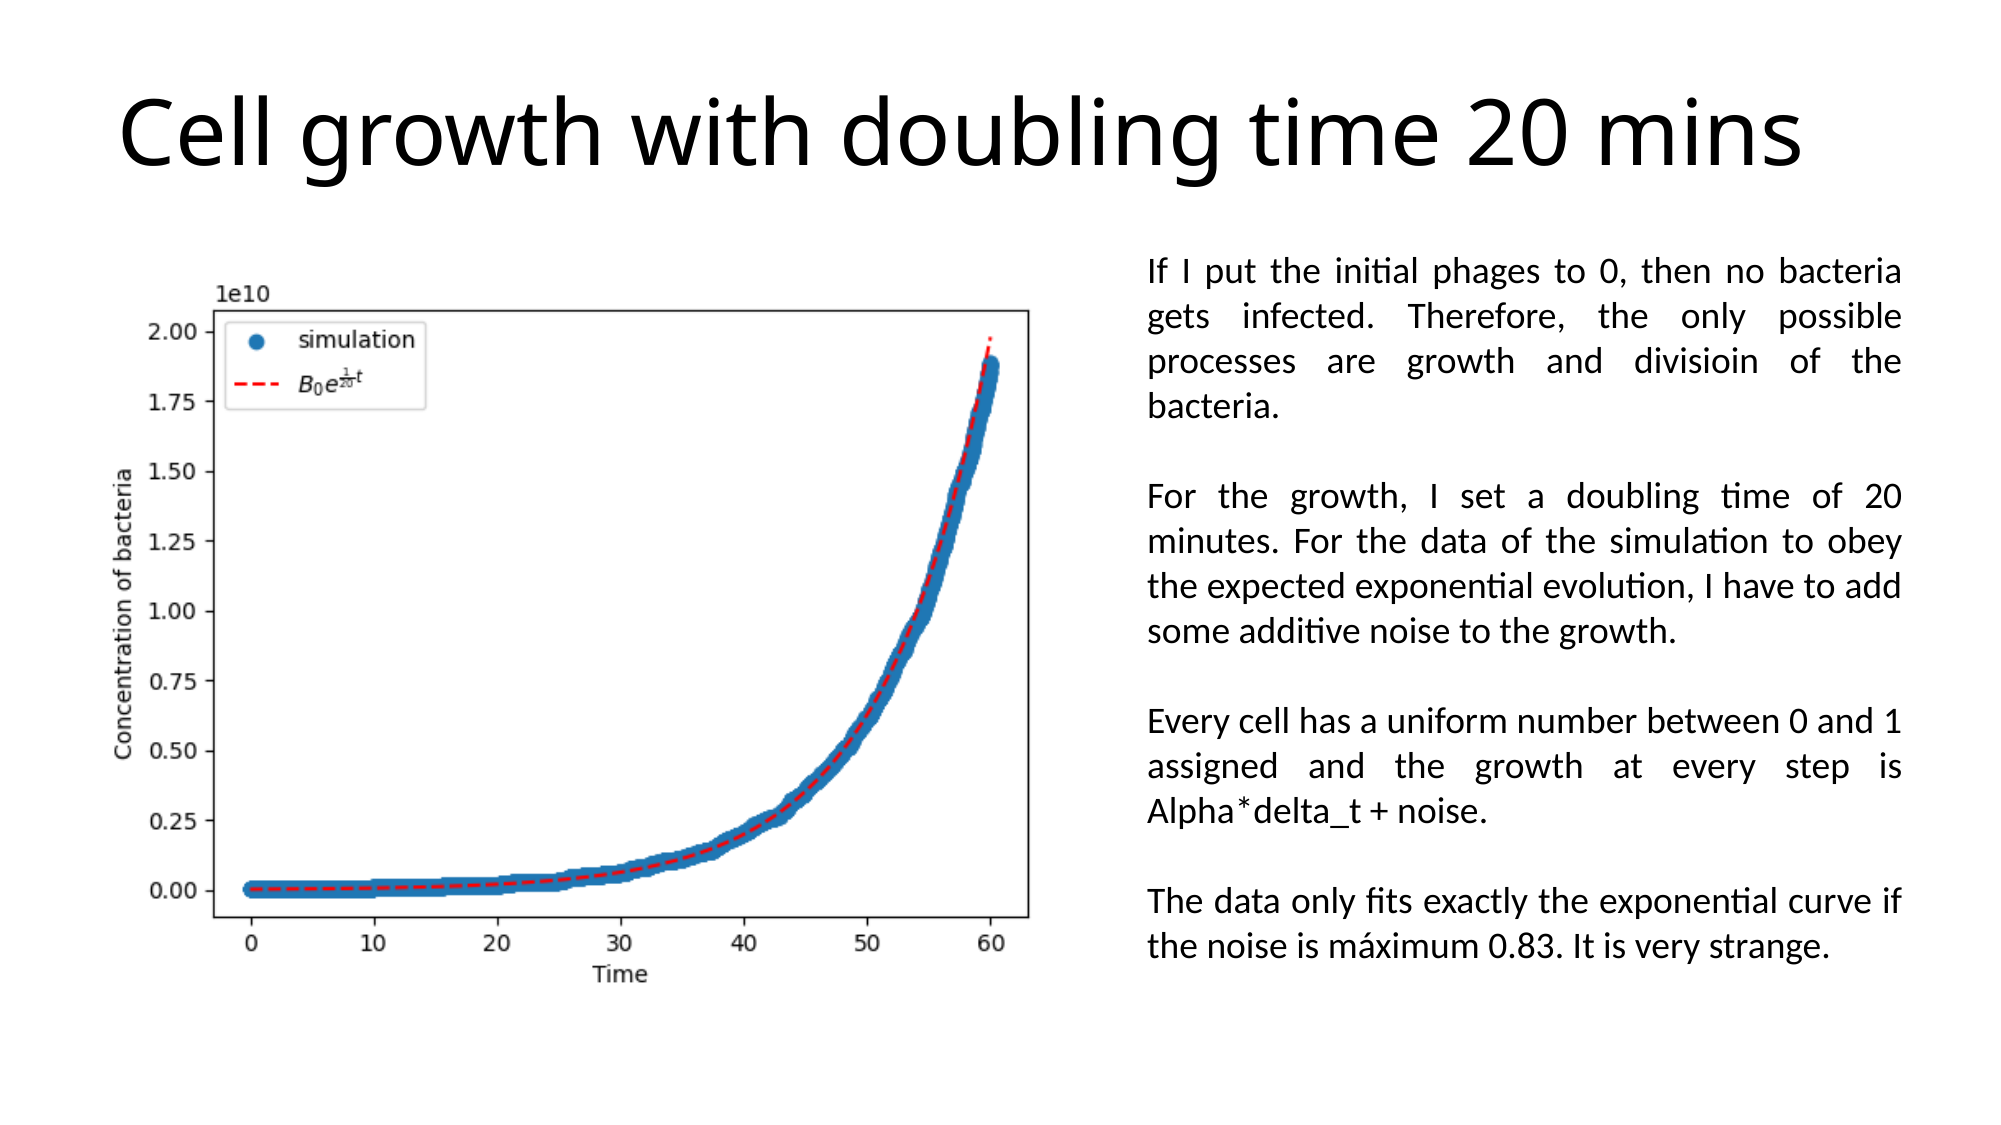

# Cell growth with doubling time 20 mins
If I put the initial phages to 0, then no bacteria gets infected. Therefore, the only possible processes are growth and divisioin of the bacteria.
For the growth, I set a doubling time of 20 minutes. For the data of the simulation to obey the expected exponential evolution, I have to add some additive noise to the growth.
Every cell has a uniform number between 0 and 1 assigned and the growth at every step is Alpha*delta_t + noise.
The data only fits exactly the exponential curve if the noise is máximum 0.83. It is very strange.